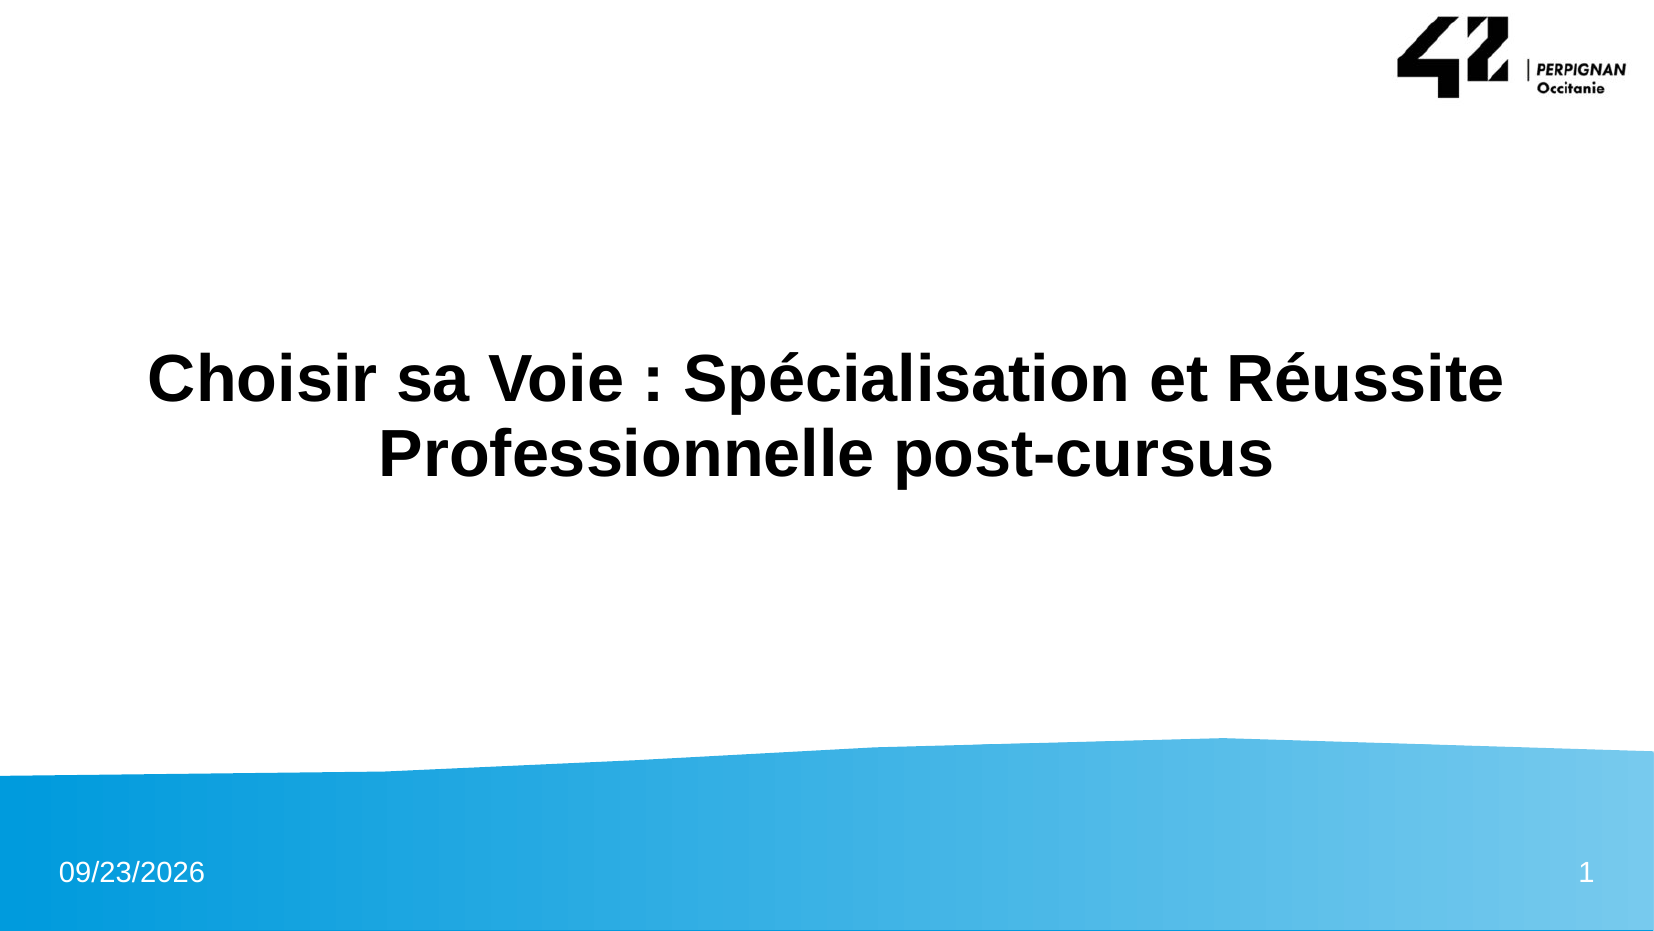

Choisir sa Voie : Spécialisation et Réussite Professionnelle post-cursus